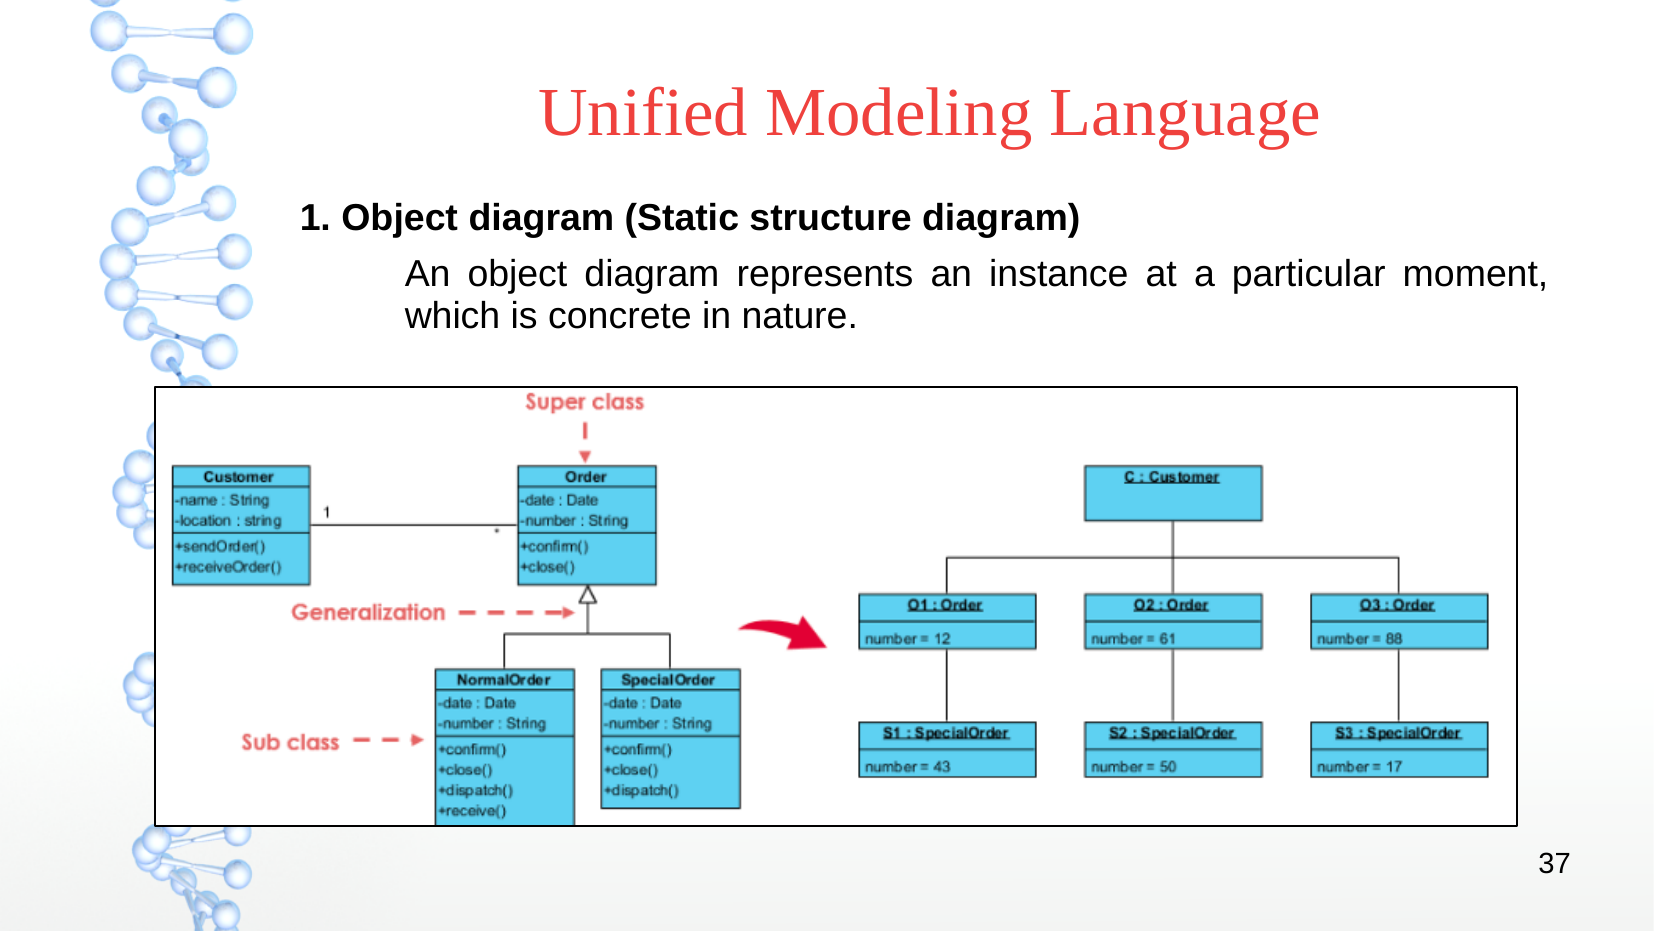

# Unified Modeling Language
1. Object diagram (Static structure diagram)
An object diagram represents an instance at a particular moment, which is concrete in nature.
37